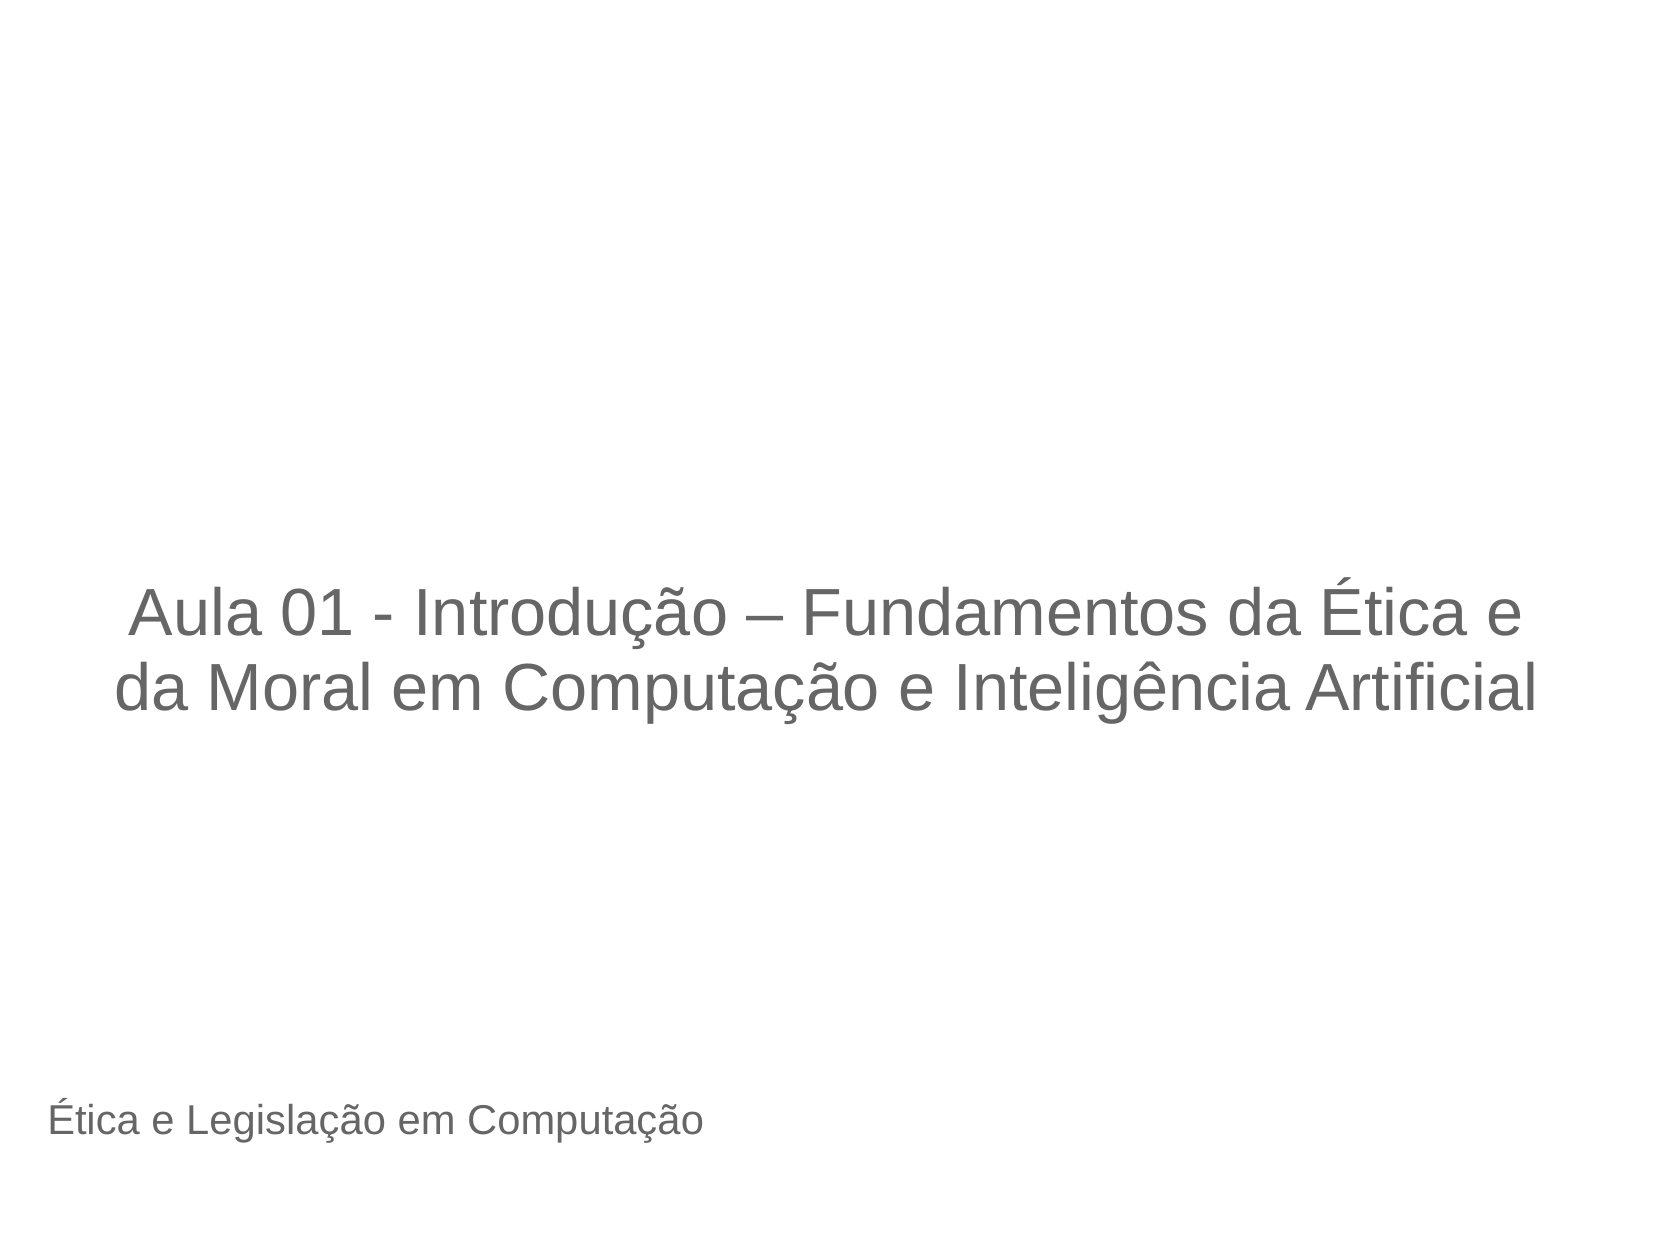

# Aula 01 - Introdução – Fundamentos da Ética e da Moral em Computação e Inteligência Artificial
Ética e Legislação em Computação